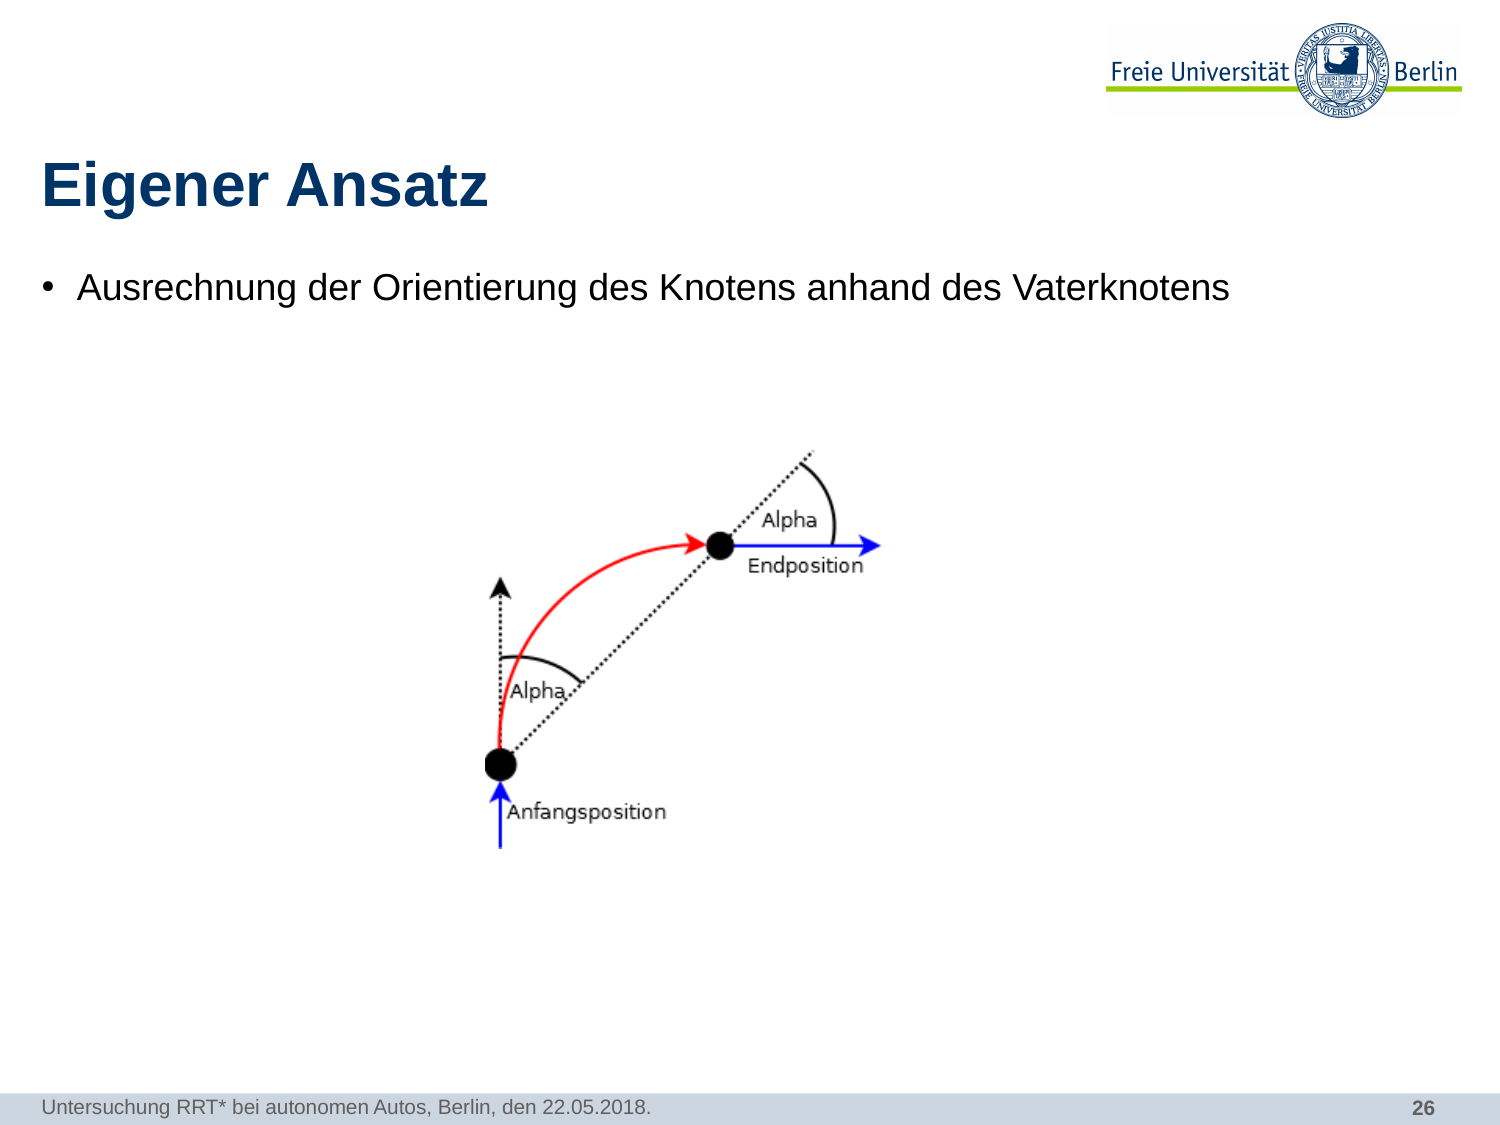

# Eigener Ansatz
Ausrechnung der Orientierung des Knotens anhand des Vaterknotens